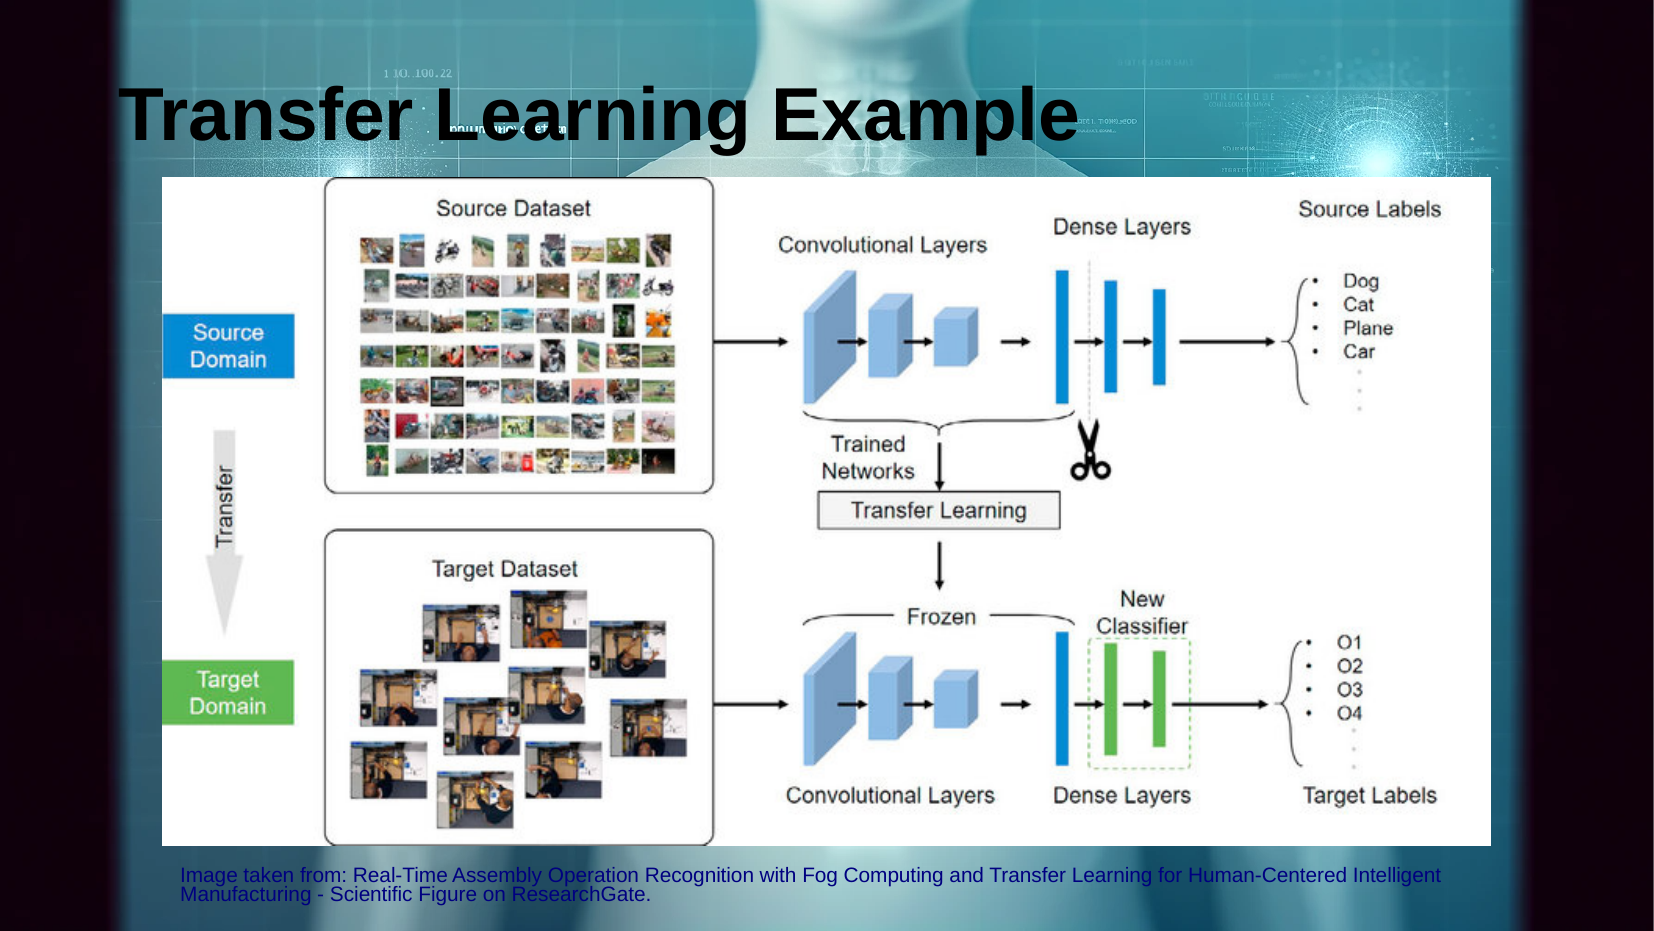

# Transfer Learning Example
Image taken from: Real-Time Assembly Operation Recognition with Fog Computing and Transfer Learning for Human-Centered Intelligent Manufacturing - Scientific Figure on ResearchGate.